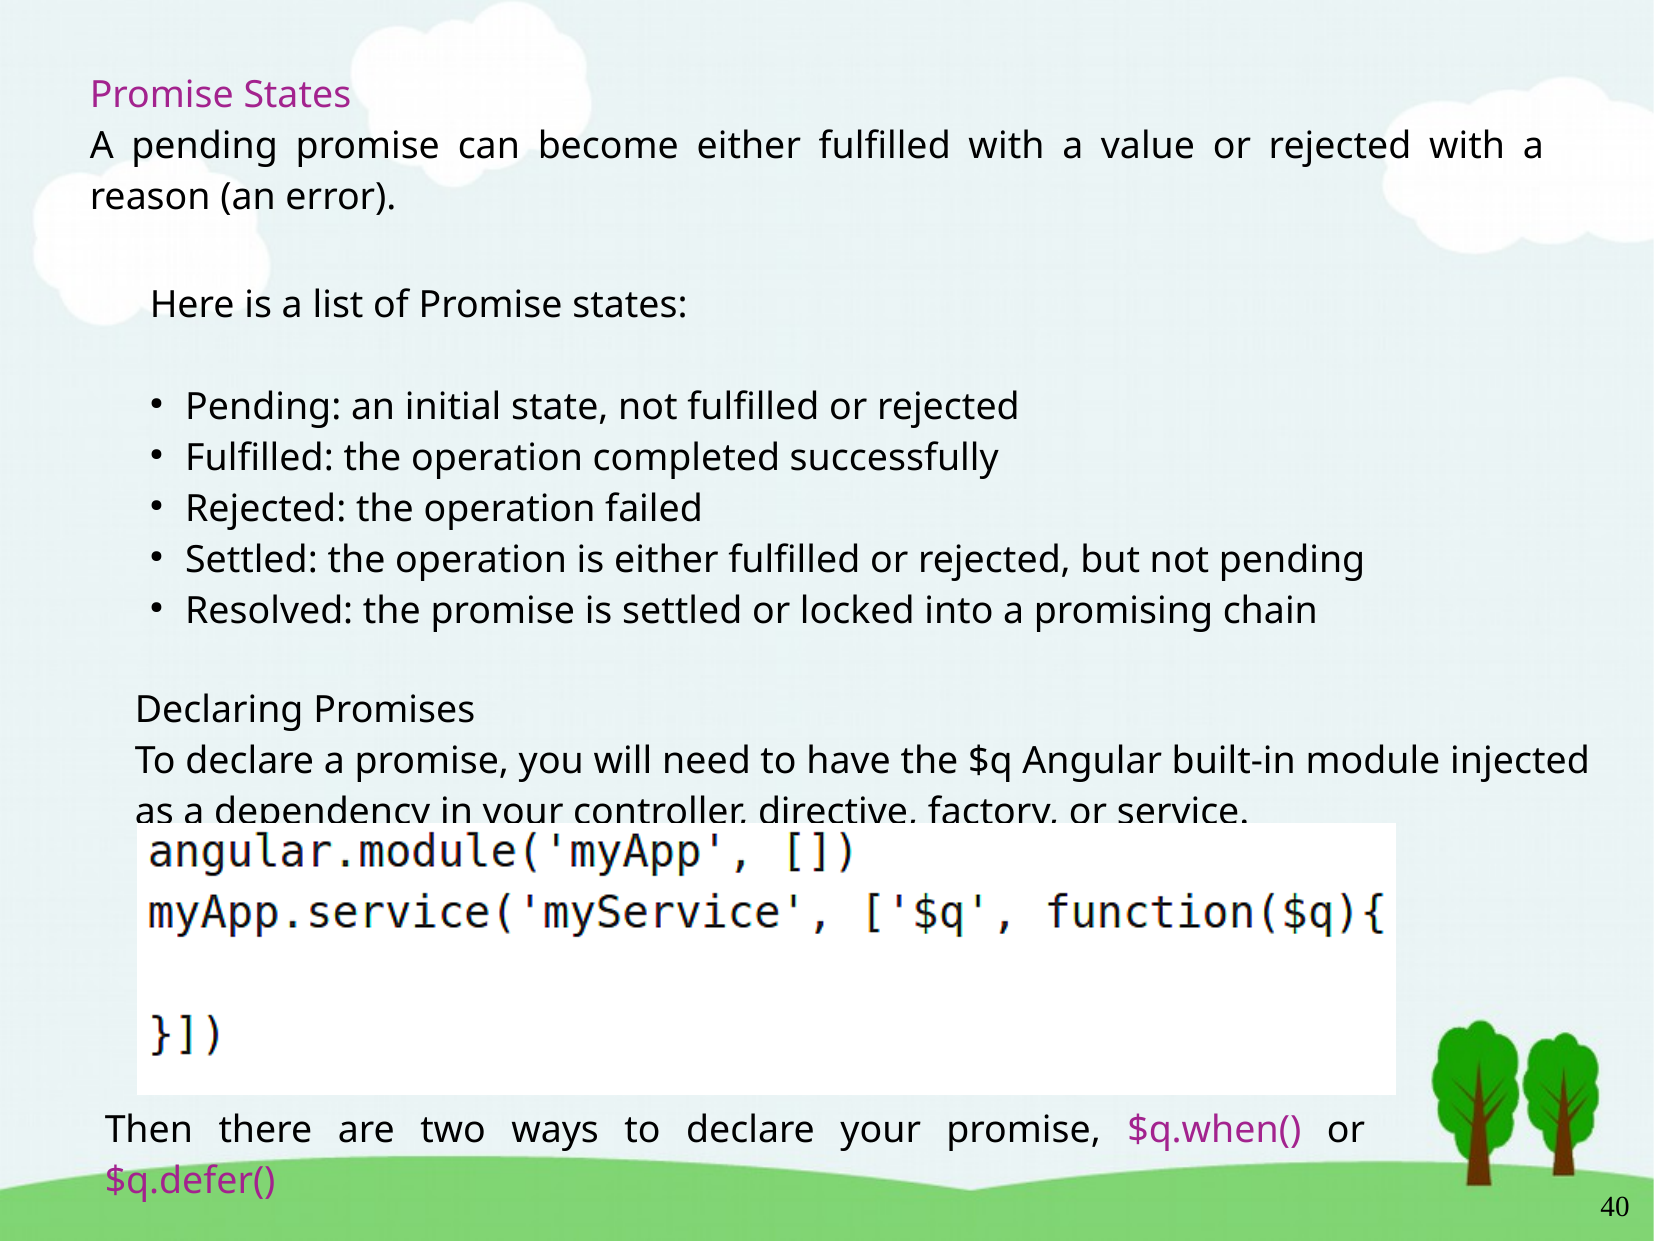

Promise States
A pending promise can become either fulfilled with a value or rejected with a reason (an error).
Here is a list of Promise states:
Pending: an initial state, not fulfilled or rejected
Fulfilled: the operation completed successfully
Rejected: the operation failed
Settled: the operation is either fulfilled or rejected, but not pending
Resolved: the promise is settled or locked into a promising chain
Declaring Promises
To declare a promise, you will need to have the $q Angular built-in module injected
as a dependency in your controller, directive, factory, or service.
Then there are two ways to declare your promise, $q.when() or $q.defer()
40